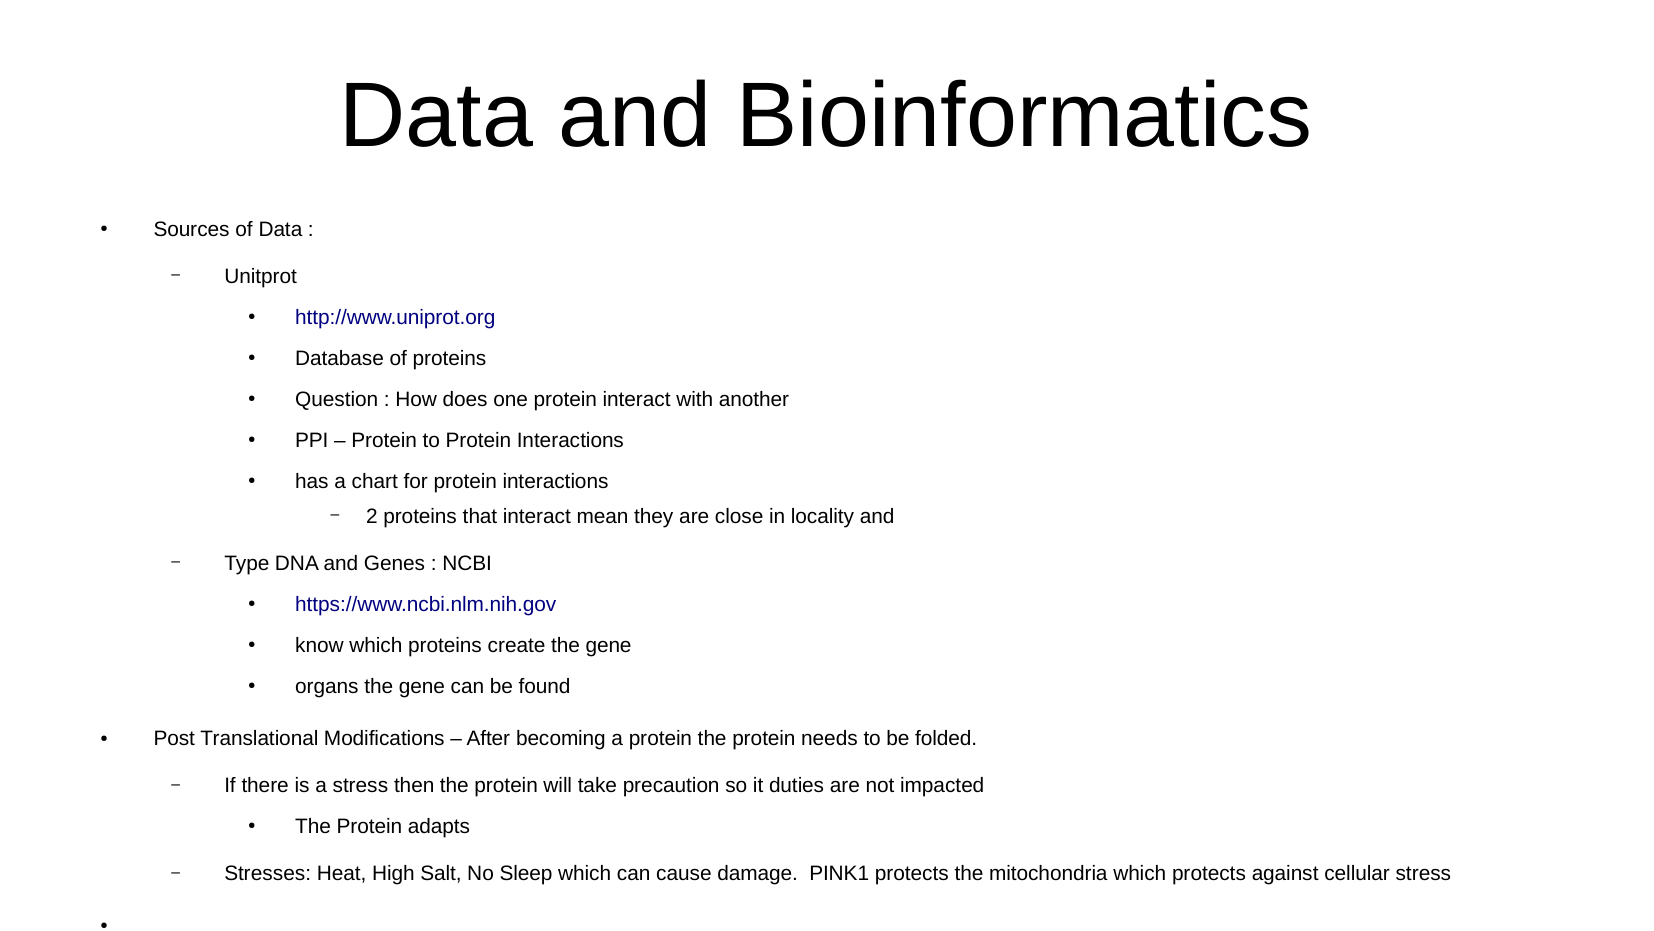

# Data and Bioinformatics
Sources of Data :
Unitprot
http://www.uniprot.org
Database of proteins
Question : How does one protein interact with another
PPI – Protein to Protein Interactions
has a chart for protein interactions
2 proteins that interact mean they are close in locality and
Type DNA and Genes : NCBI
https://www.ncbi.nlm.nih.gov
know which proteins create the gene
organs the gene can be found
Post Translational Modifications – After becoming a protein the protein needs to be folded.
If there is a stress then the protein will take precaution so it duties are not impacted
The Protein adapts
Stresses: Heat, High Salt, No Sleep which can cause damage. PINK1 protects the mitochondria which protects against cellular stress